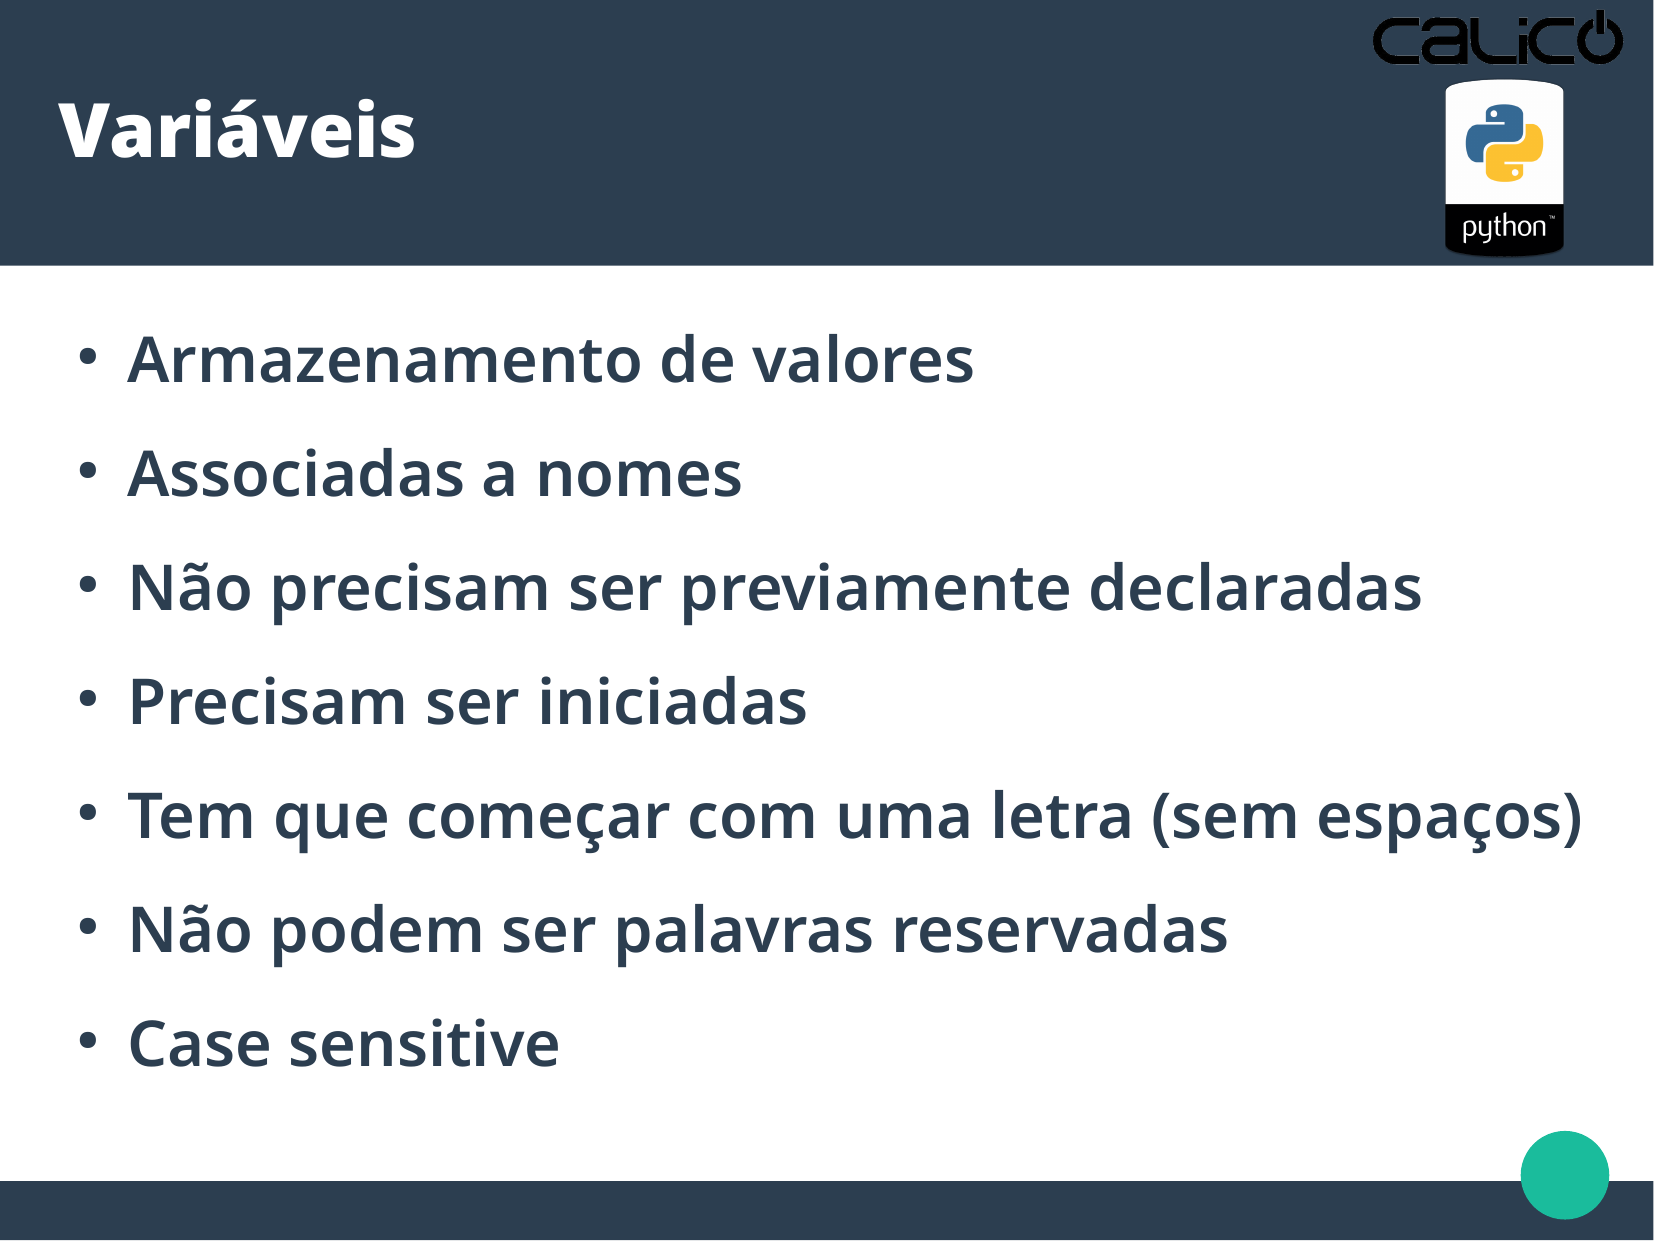

# Variáveis
Armazenamento de valores
Associadas a nomes
Não precisam ser previamente declaradas
Precisam ser iniciadas
Tem que começar com uma letra (sem espaços)
Não podem ser palavras reservadas
Case sensitive